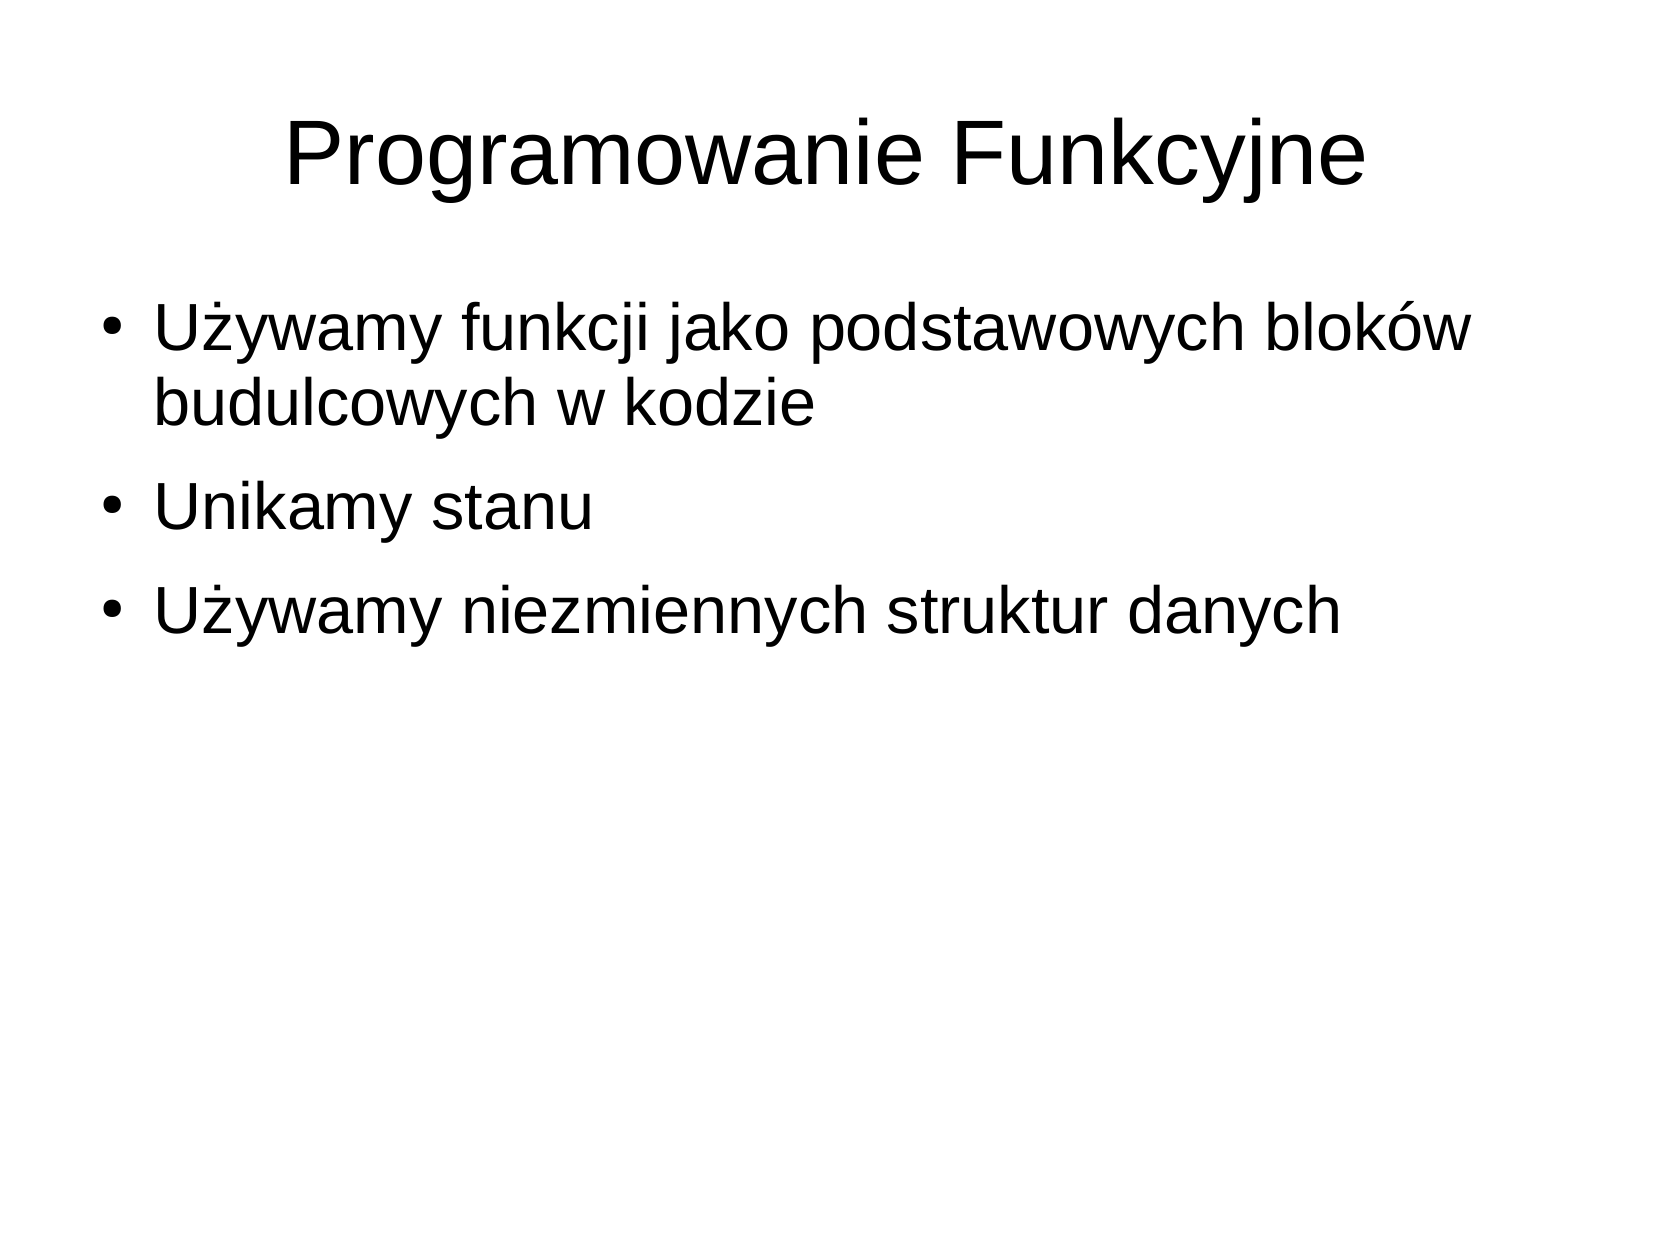

# Programowanie Funkcyjne
Używamy funkcji jako podstawowych bloków budulcowych w kodzie
Unikamy stanu
Używamy niezmiennych struktur danych